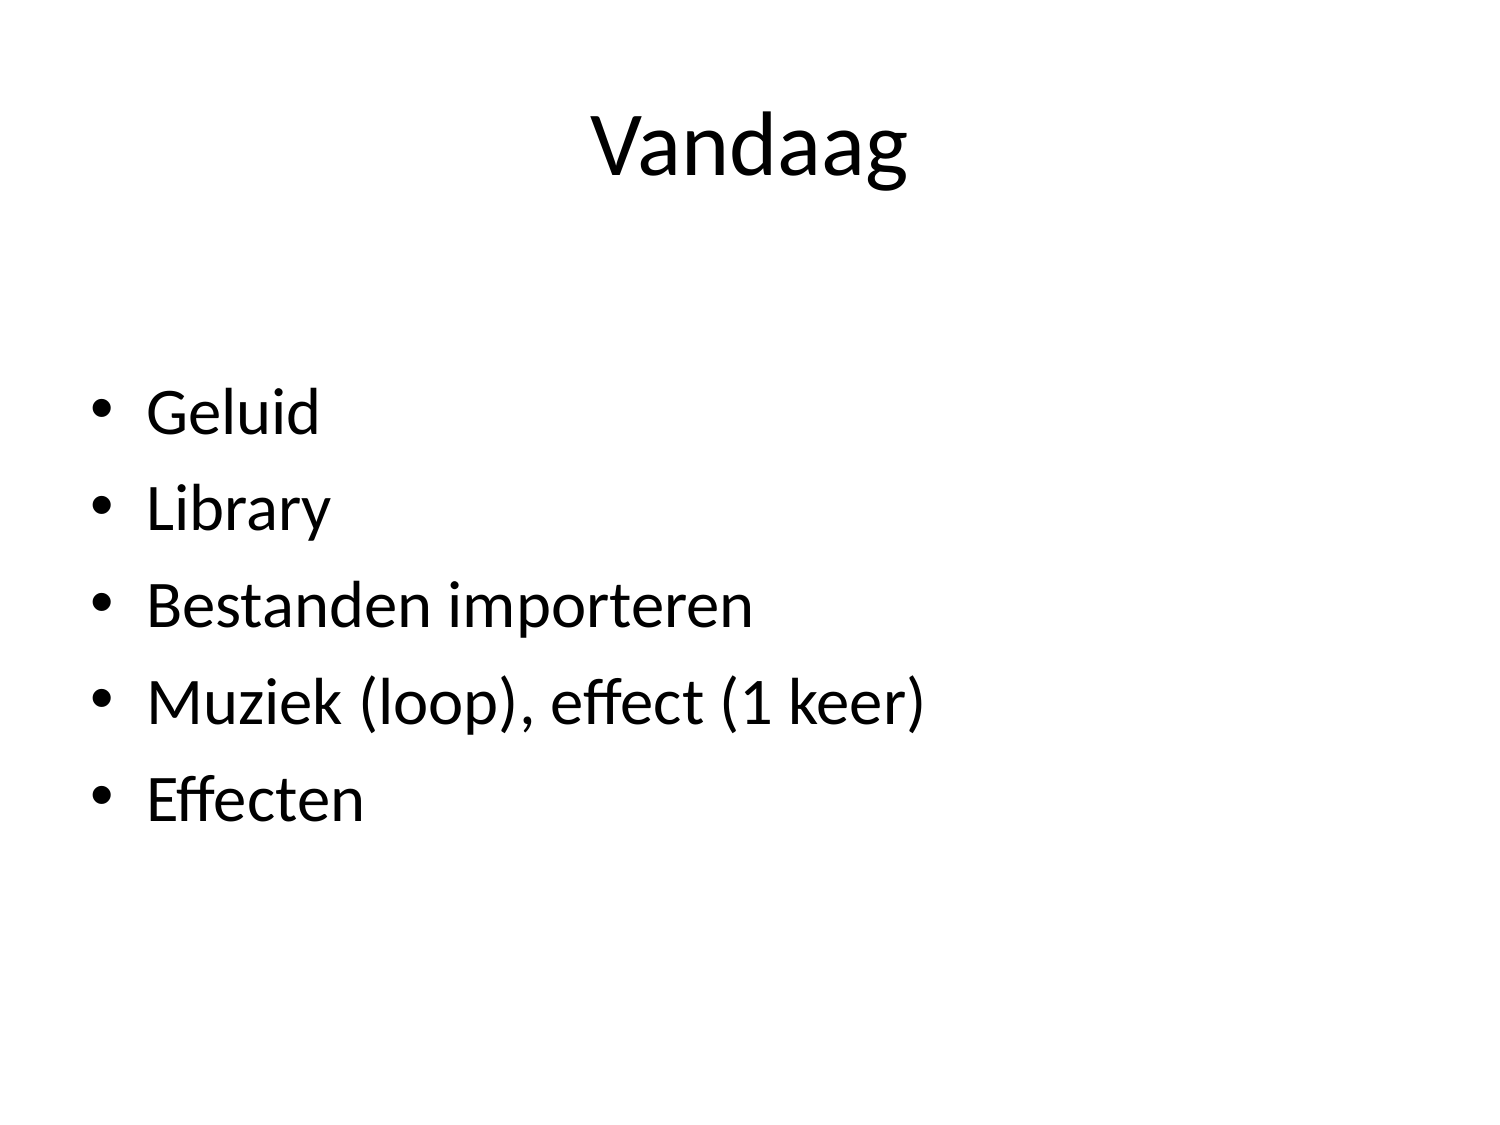

# Vandaag
Geluid
Library
Bestanden importeren
Muziek (loop), effect (1 keer)
Effecten